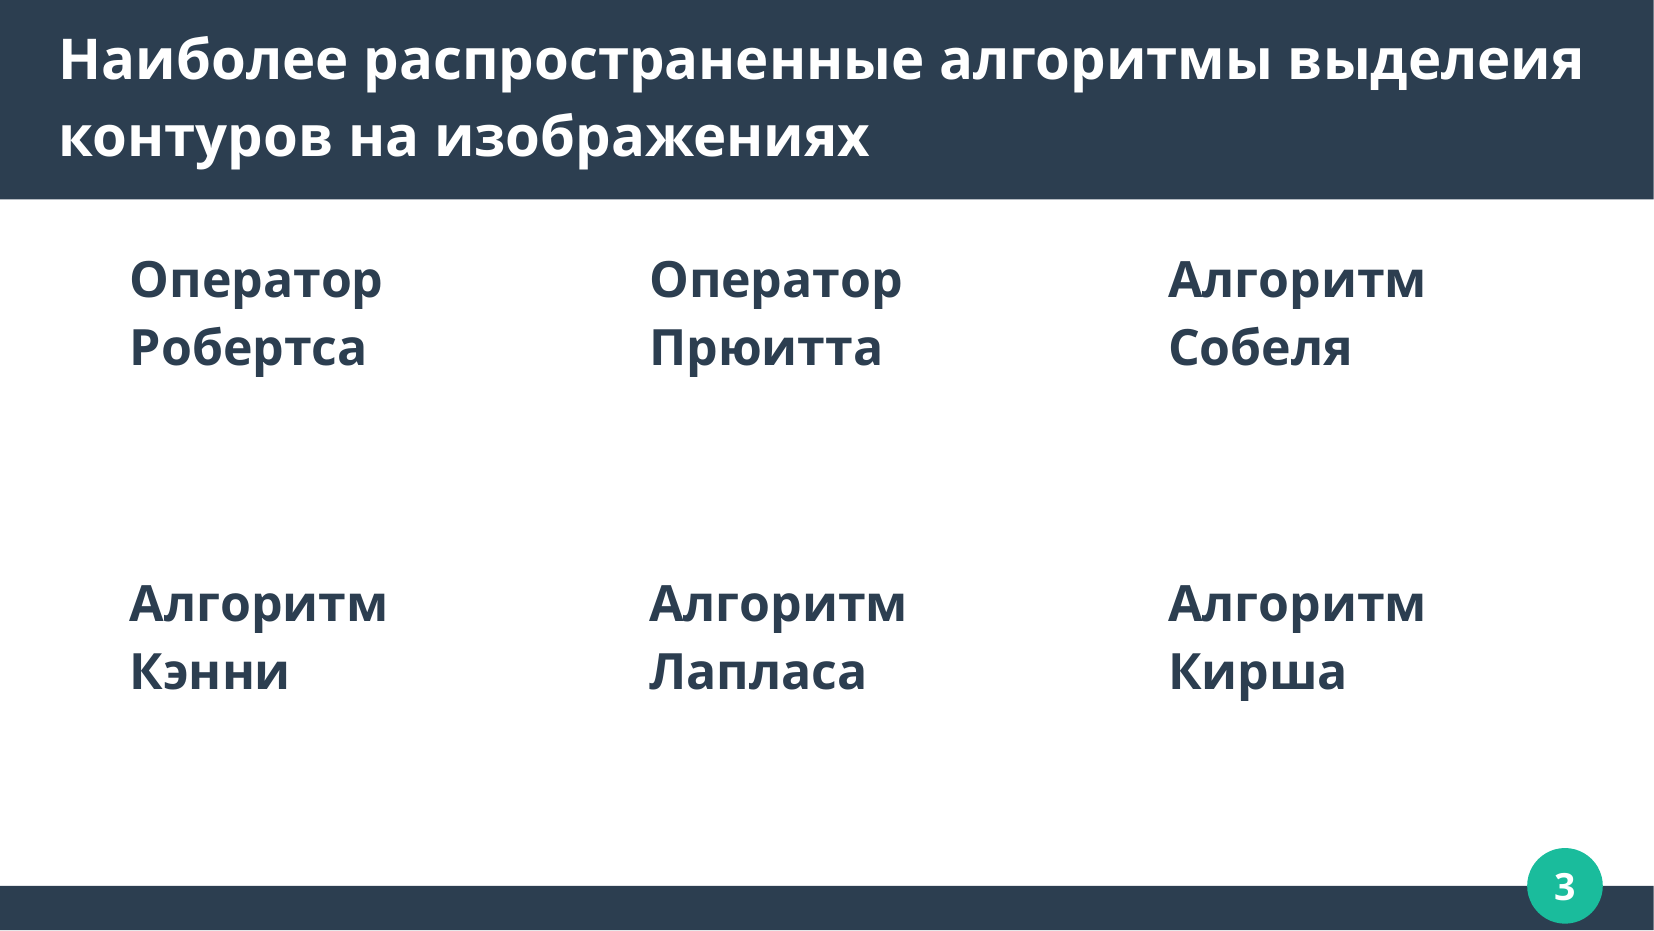

# Наиболее распространенные алгоритмы выделеия контуров на изображениях
Оператор Робертса
Оператор Прюитта
Алгоритм Собеля
Алгоритм Кэнни
Алгоритм Лапласа
Алгоритм Кирша